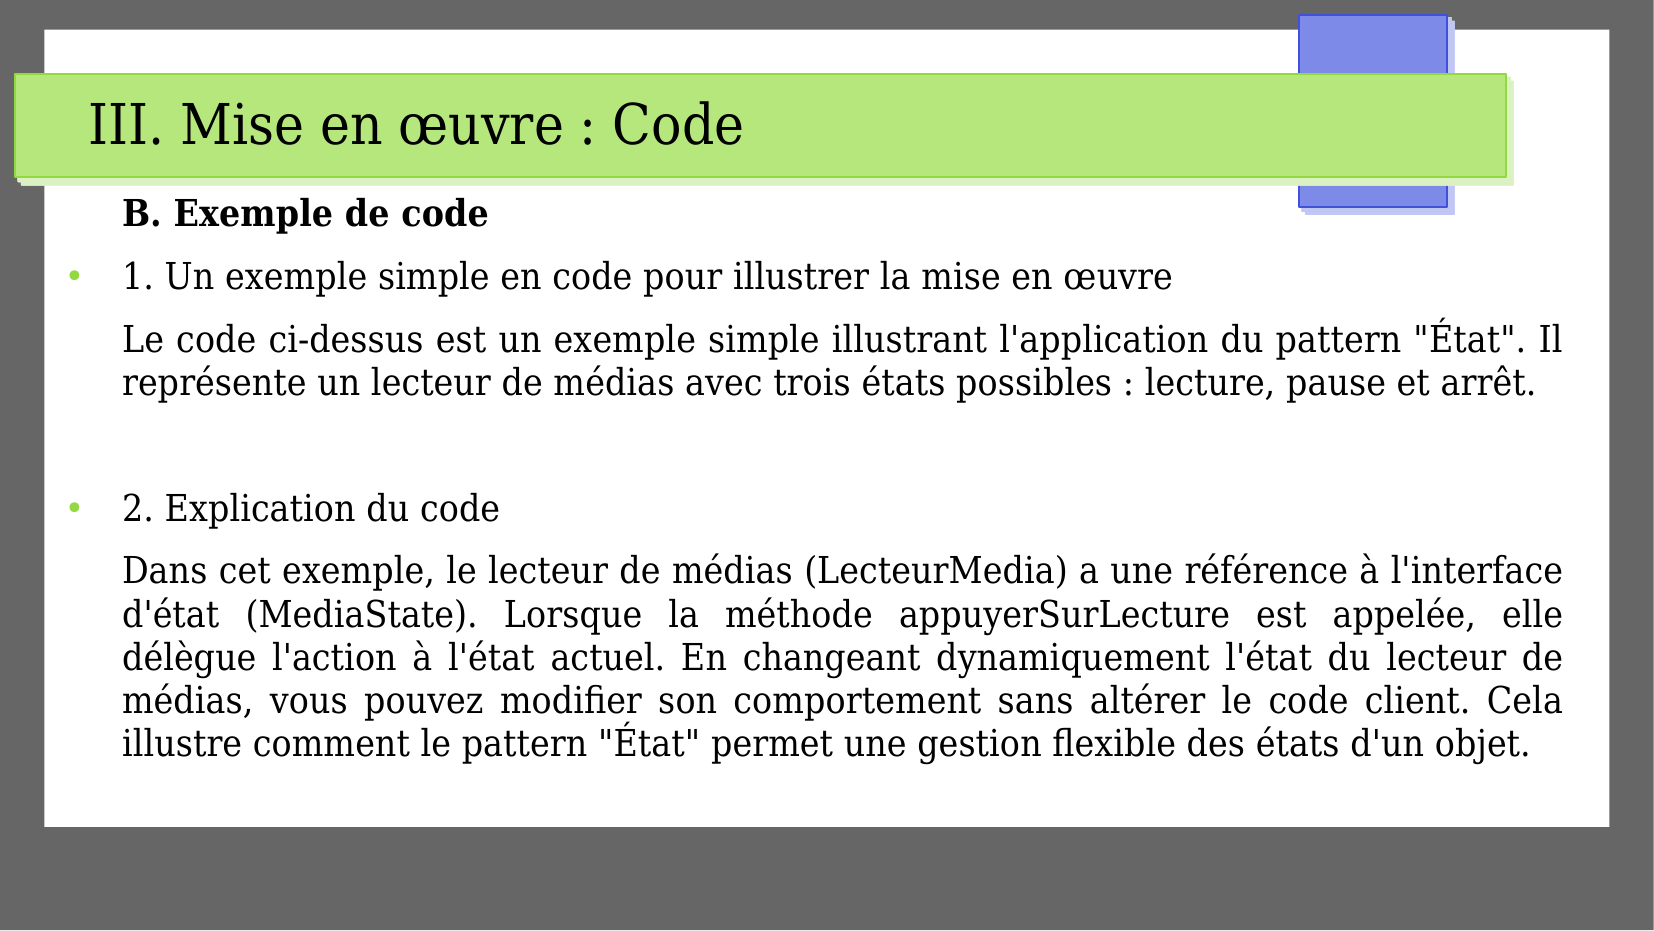

# III. Mise en œuvre : Code
B. Exemple de code
1. Un exemple simple en code pour illustrer la mise en œuvre
Le code ci-dessus est un exemple simple illustrant l'application du pattern "État". Il représente un lecteur de médias avec trois états possibles : lecture, pause et arrêt.
2. Explication du code
Dans cet exemple, le lecteur de médias (LecteurMedia) a une référence à l'interface d'état (MediaState). Lorsque la méthode appuyerSurLecture est appelée, elle délègue l'action à l'état actuel. En changeant dynamiquement l'état du lecteur de médias, vous pouvez modifier son comportement sans altérer le code client. Cela illustre comment le pattern "État" permet une gestion flexible des états d'un objet.